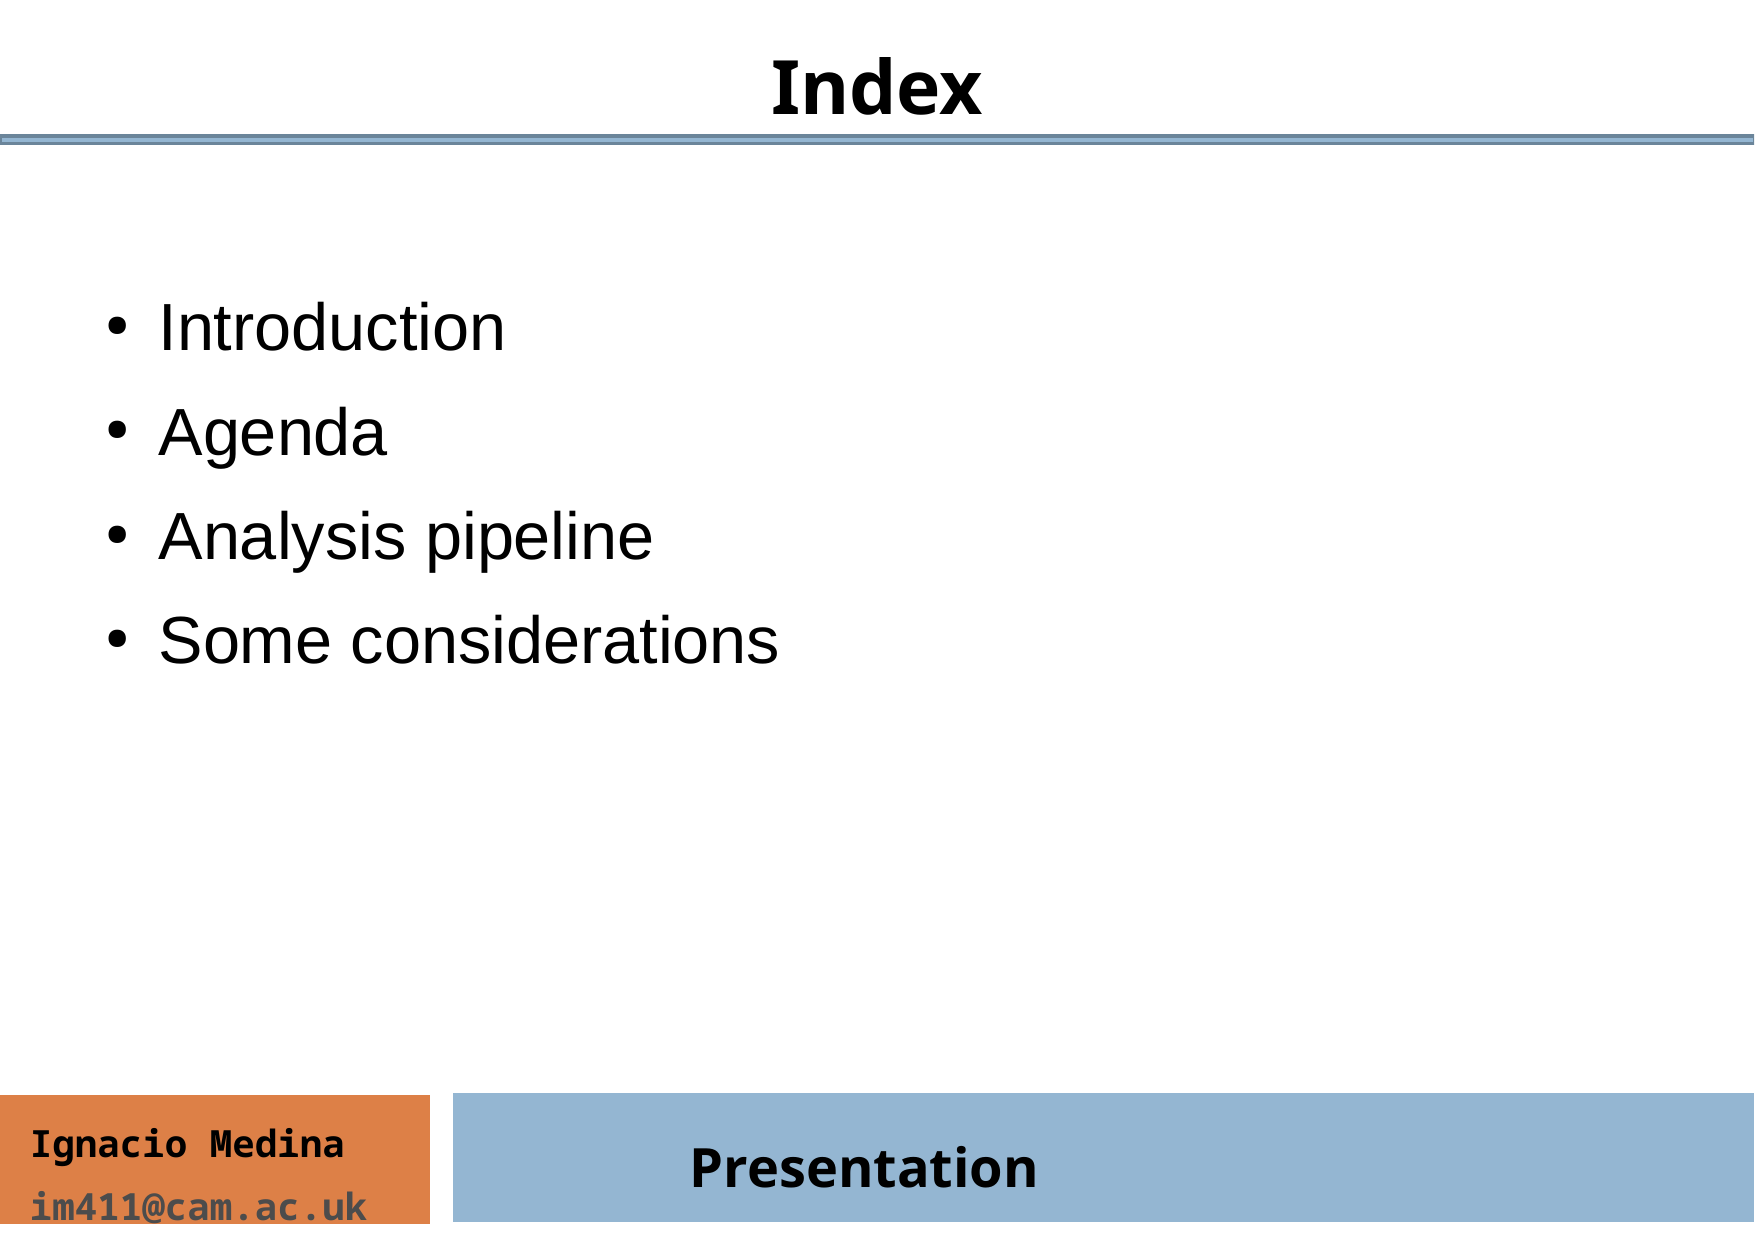

Index
# Introduction
Agenda
Analysis pipeline
Some considerations
Ignacio Medina
im411@cam.ac.uk
Presentation